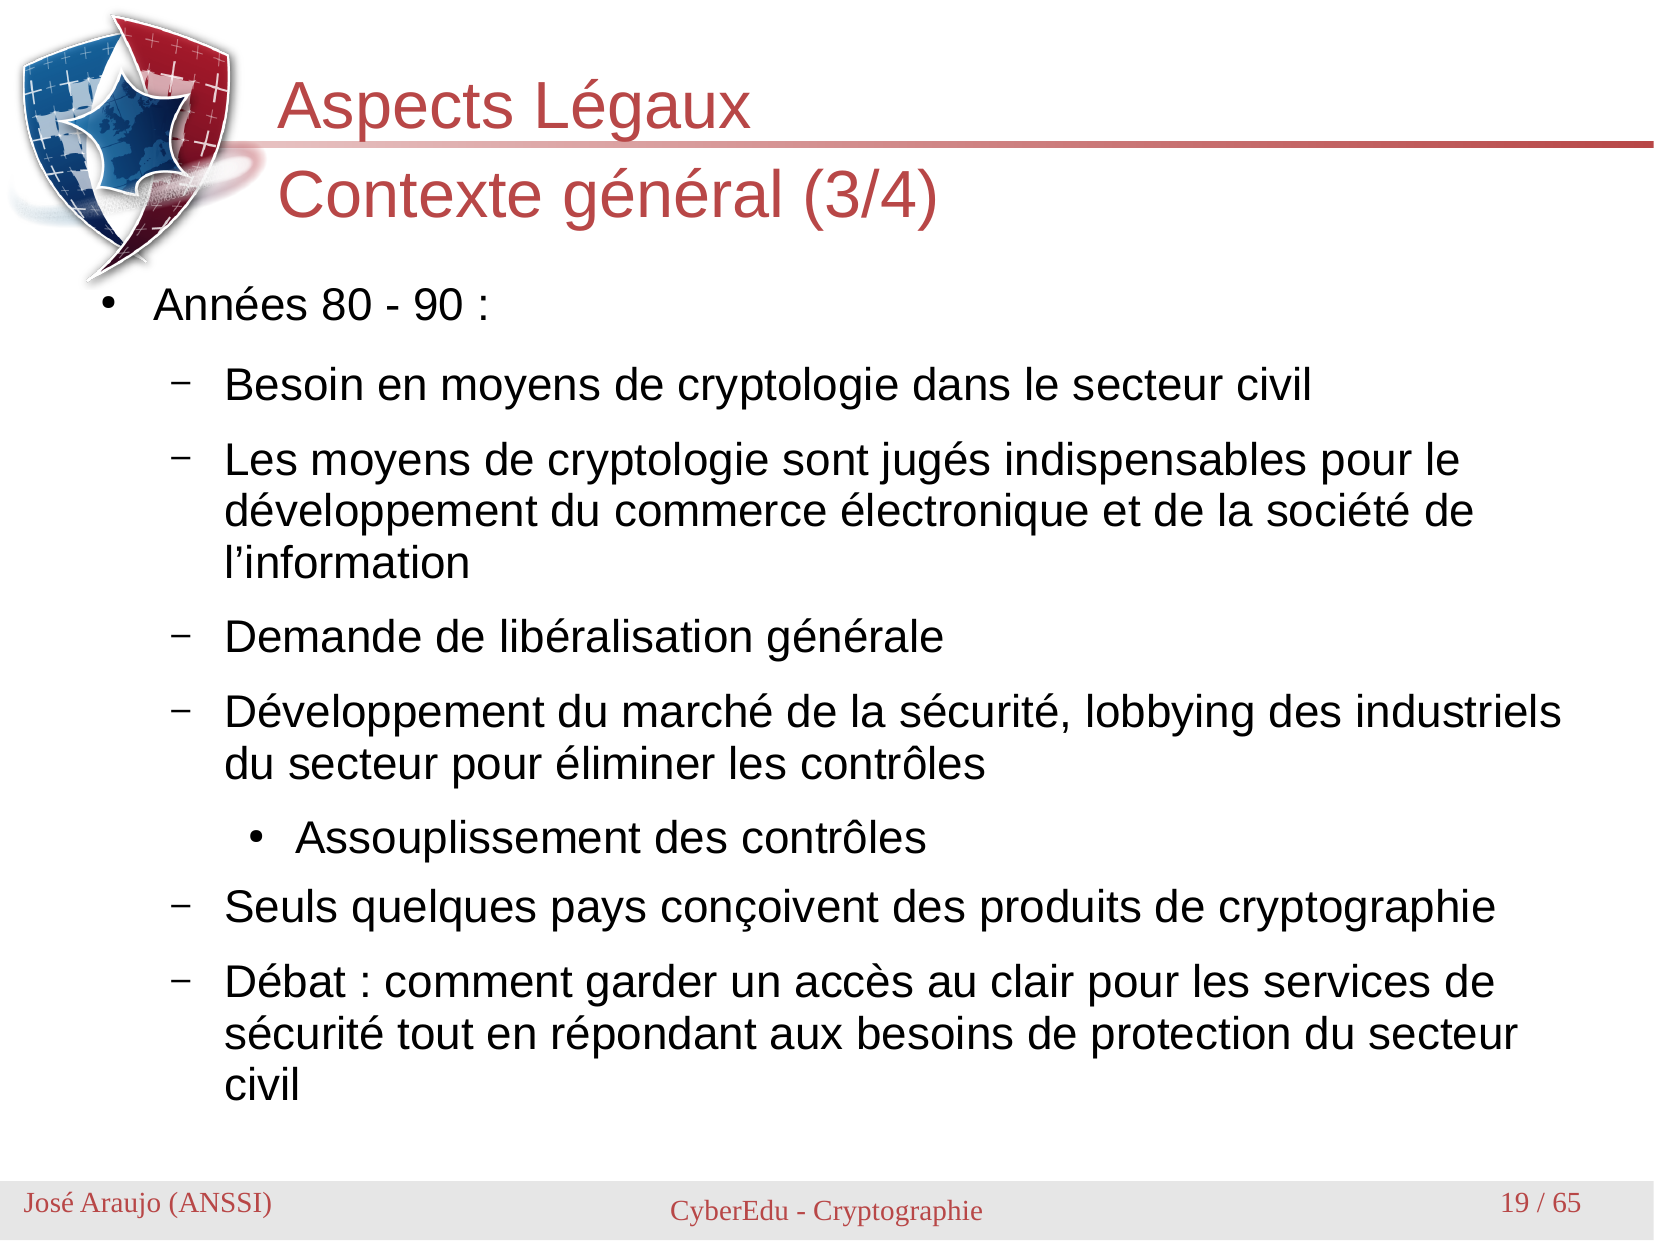

# Aspects Légaux Contexte général (3/4)
Années 80 - 90 :
Besoin en moyens de cryptologie dans le secteur civil
Les moyens de cryptologie sont jugés indispensables pour le développement du commerce électronique et de la société de l’information
Demande de libéralisation générale
Développement du marché de la sécurité, lobbying des industriels du secteur pour éliminer les contrôles
Assouplissement des contrôles
Seuls quelques pays conçoivent des produits de cryptographie
Débat : comment garder un accès au clair pour les services de sécurité tout en répondant aux besoins de protection du secteur civil